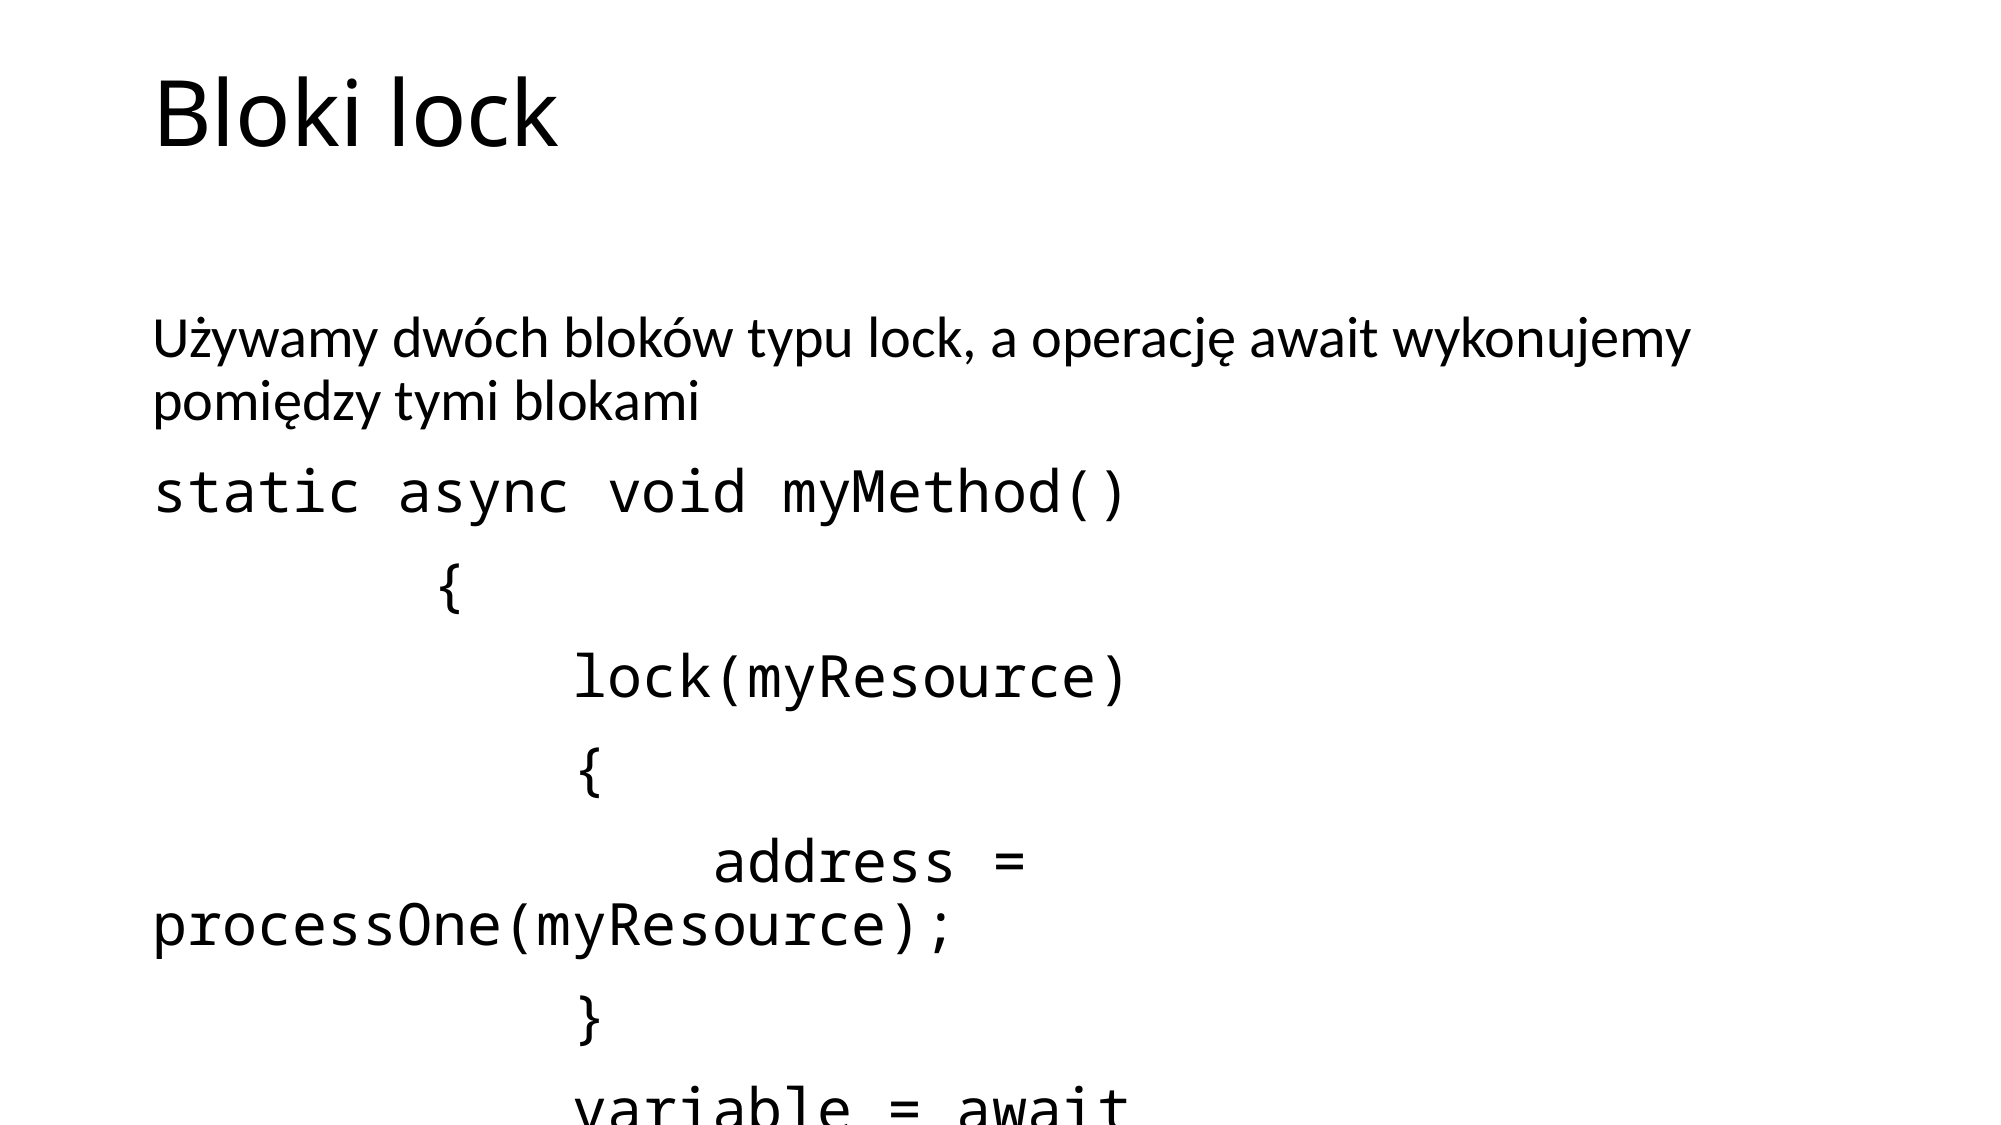

# Bloki lock
Używamy dwóch bloków typu lock, a operację await wykonujemy pomiędzy tymi blokami
static async void myMethod()
 {
 lock(myResource)
 {
 address = processOne(myResource);
 }
 variable = await methodAsync(address)
 lock(myResource)
 {
 myResource.SetVariable(variable);
 }
 }